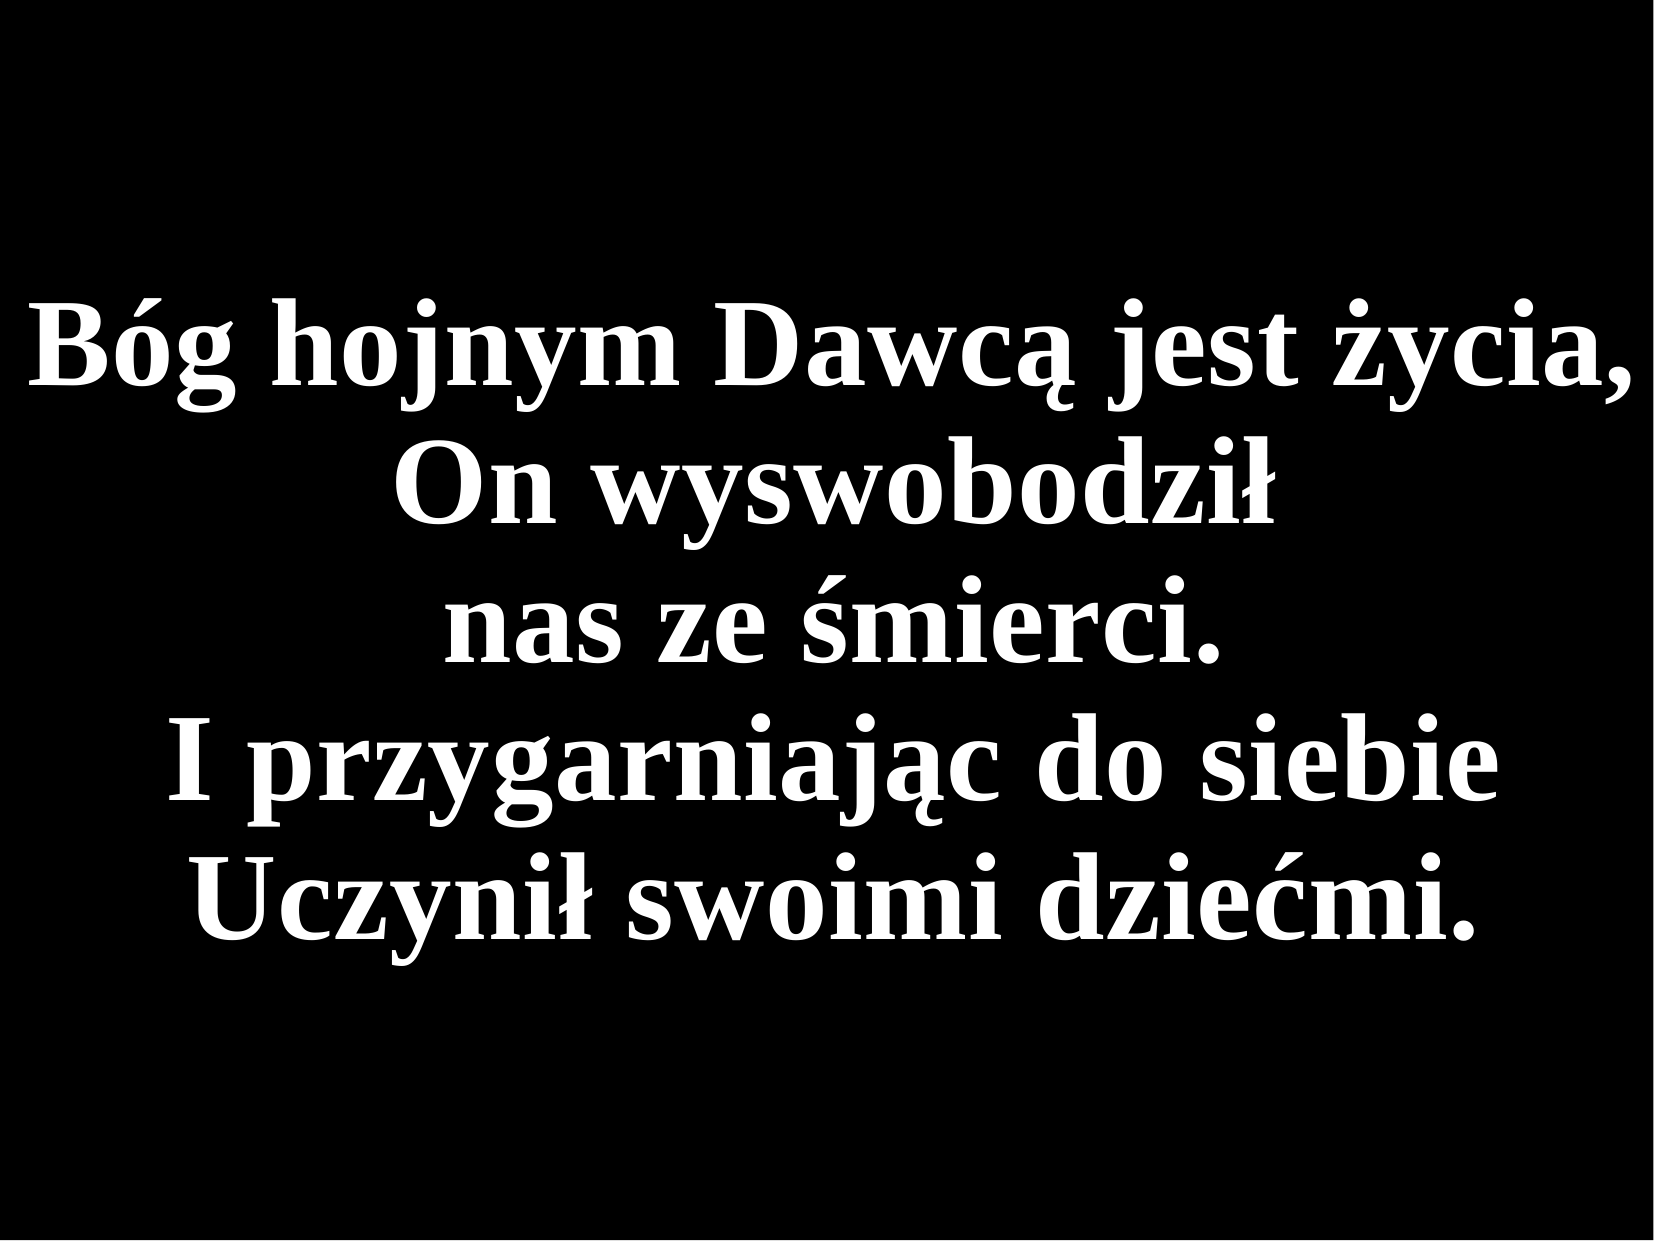

# Bóg hojnym Dawcą jest życia, On wyswobodził nas ze śmierci. I przygarniając do siebie Uczynił swoimi dziećmi.